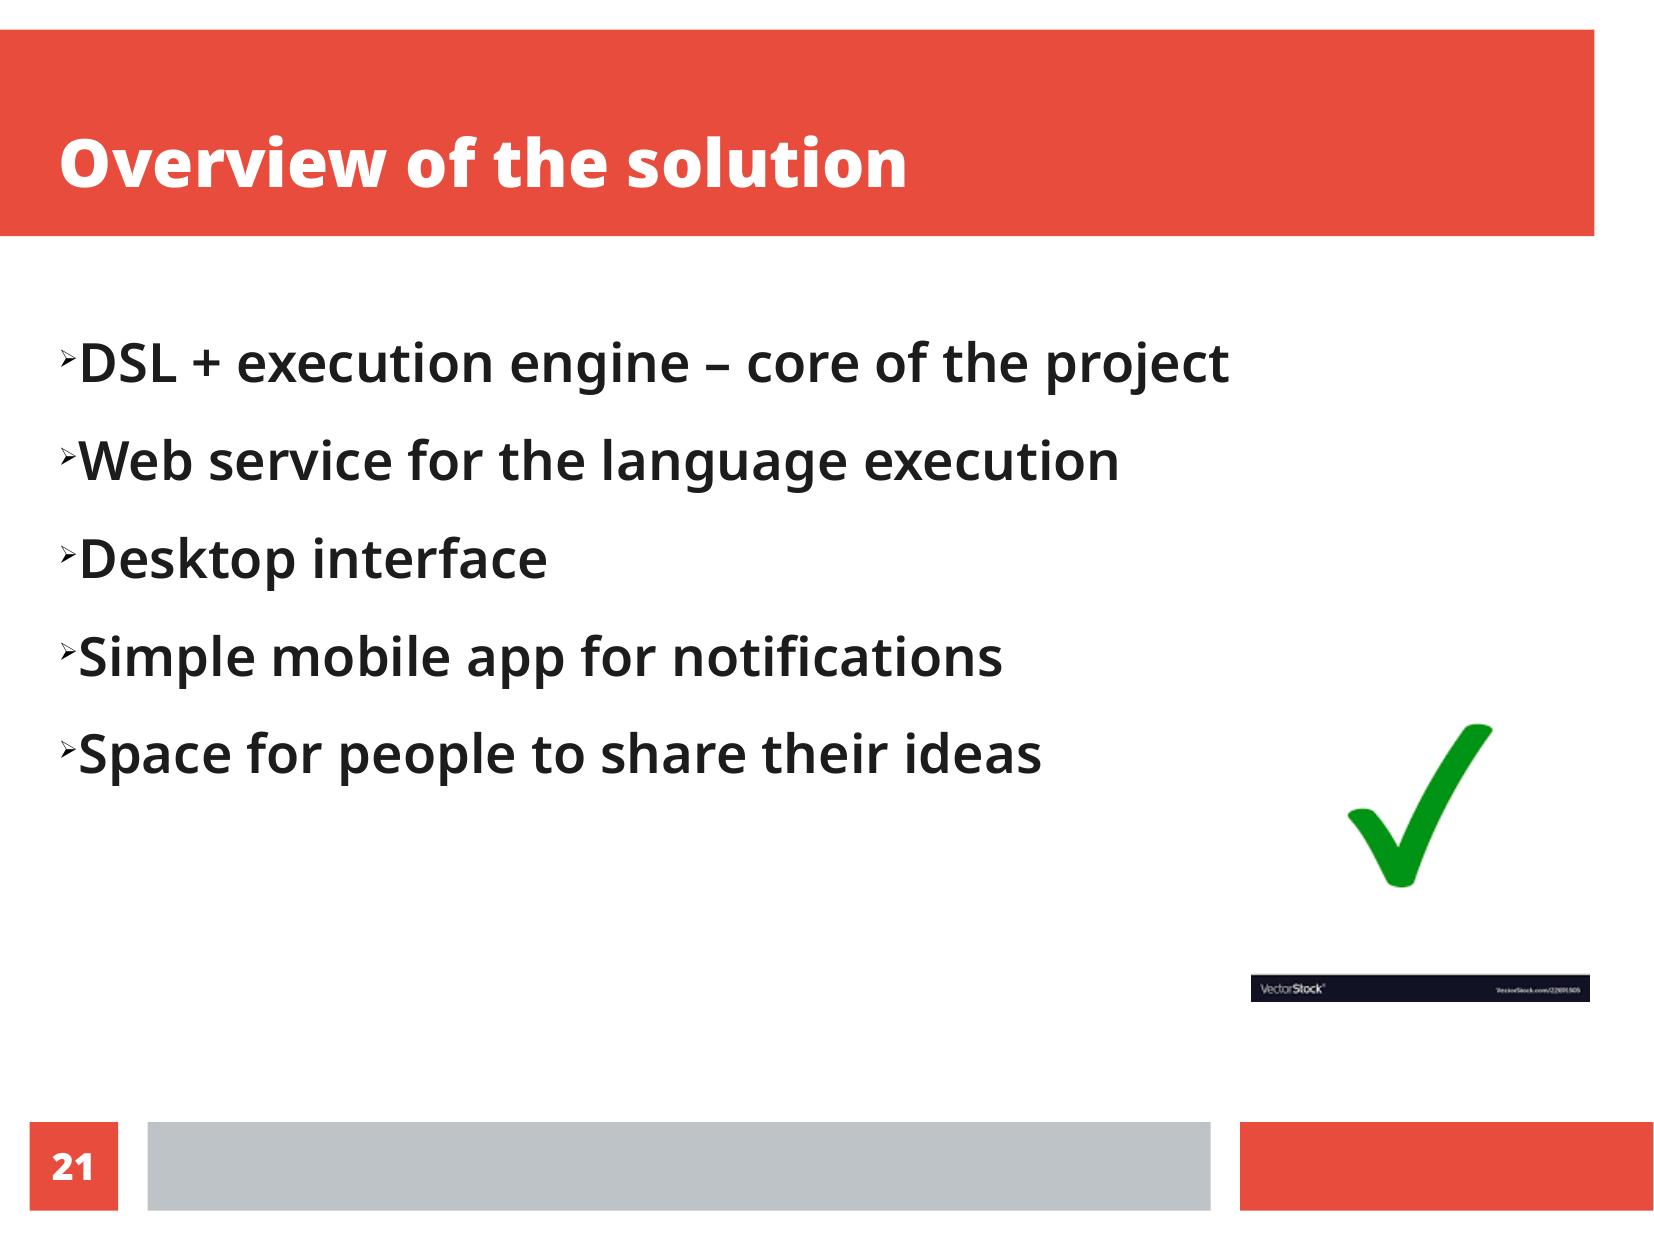

# Overview of the solution
DSL + execution engine – core of the project
Web service for the language execution
Desktop interface
Simple mobile app for notifications
Space for people to share their ideas
21